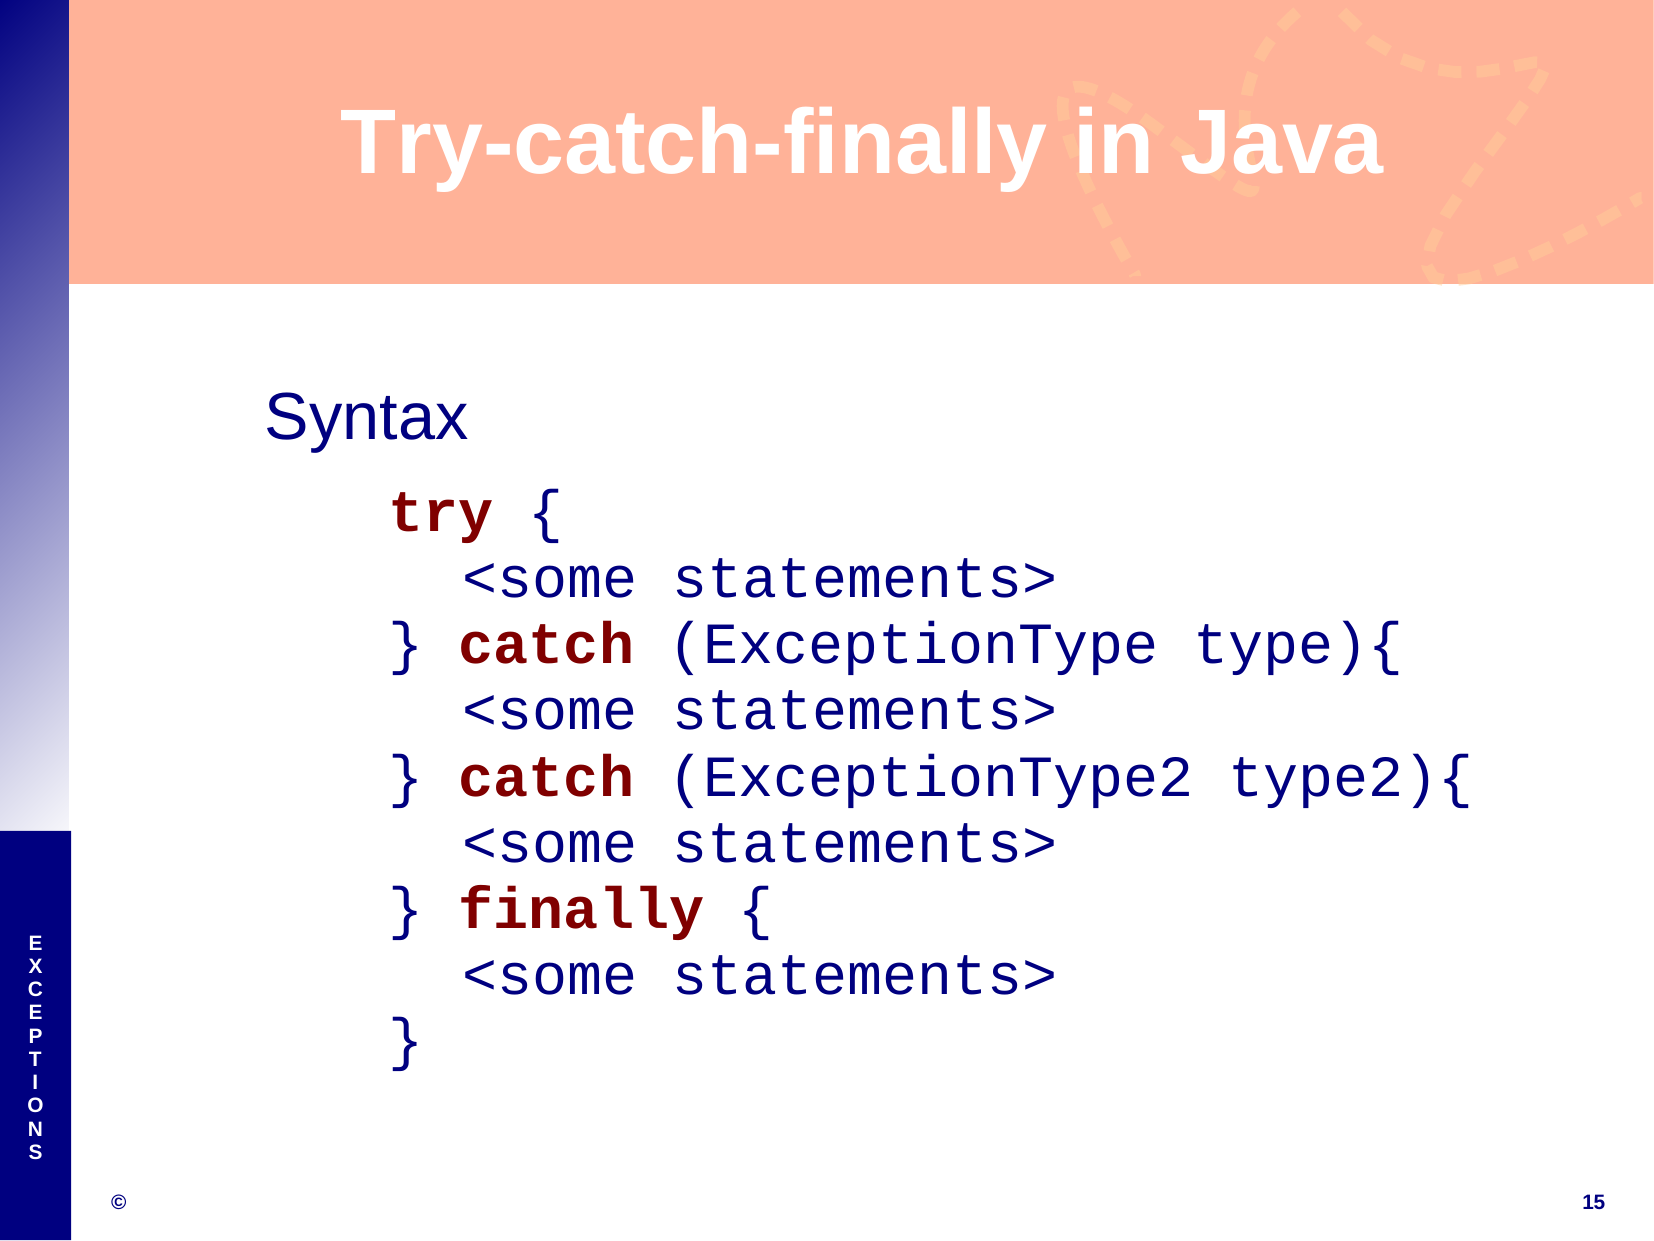

Try-catch-finally in Java
# Syntax
try {
	<some statements>
} catch (ExceptionType type){
	<some statements>
} catch (ExceptionType2 type2){
 	<some statements>
} finally {
	<some statements>
}
E
X
C
E
P
T
I
O
N
S